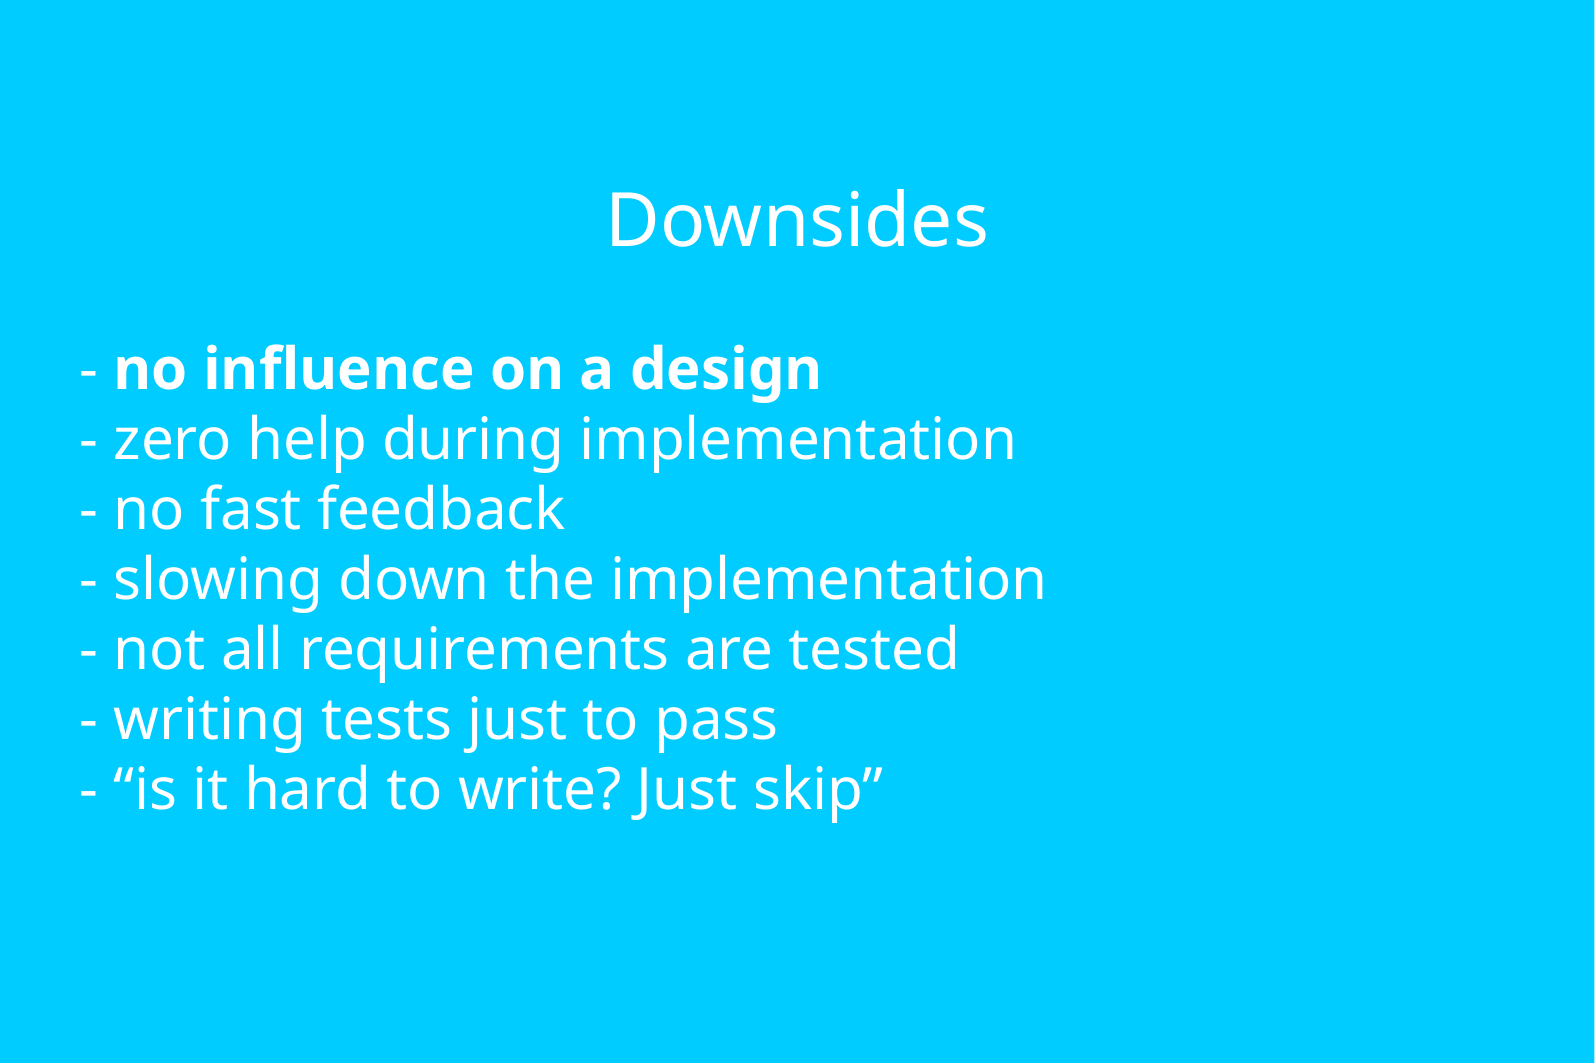

Downsides
- no influence on a design
- zero help during implementation
- no fast feedback
- slowing down the implementation
- not all requirements are tested
- writing tests just to pass
- “is it hard to write? Just skip”